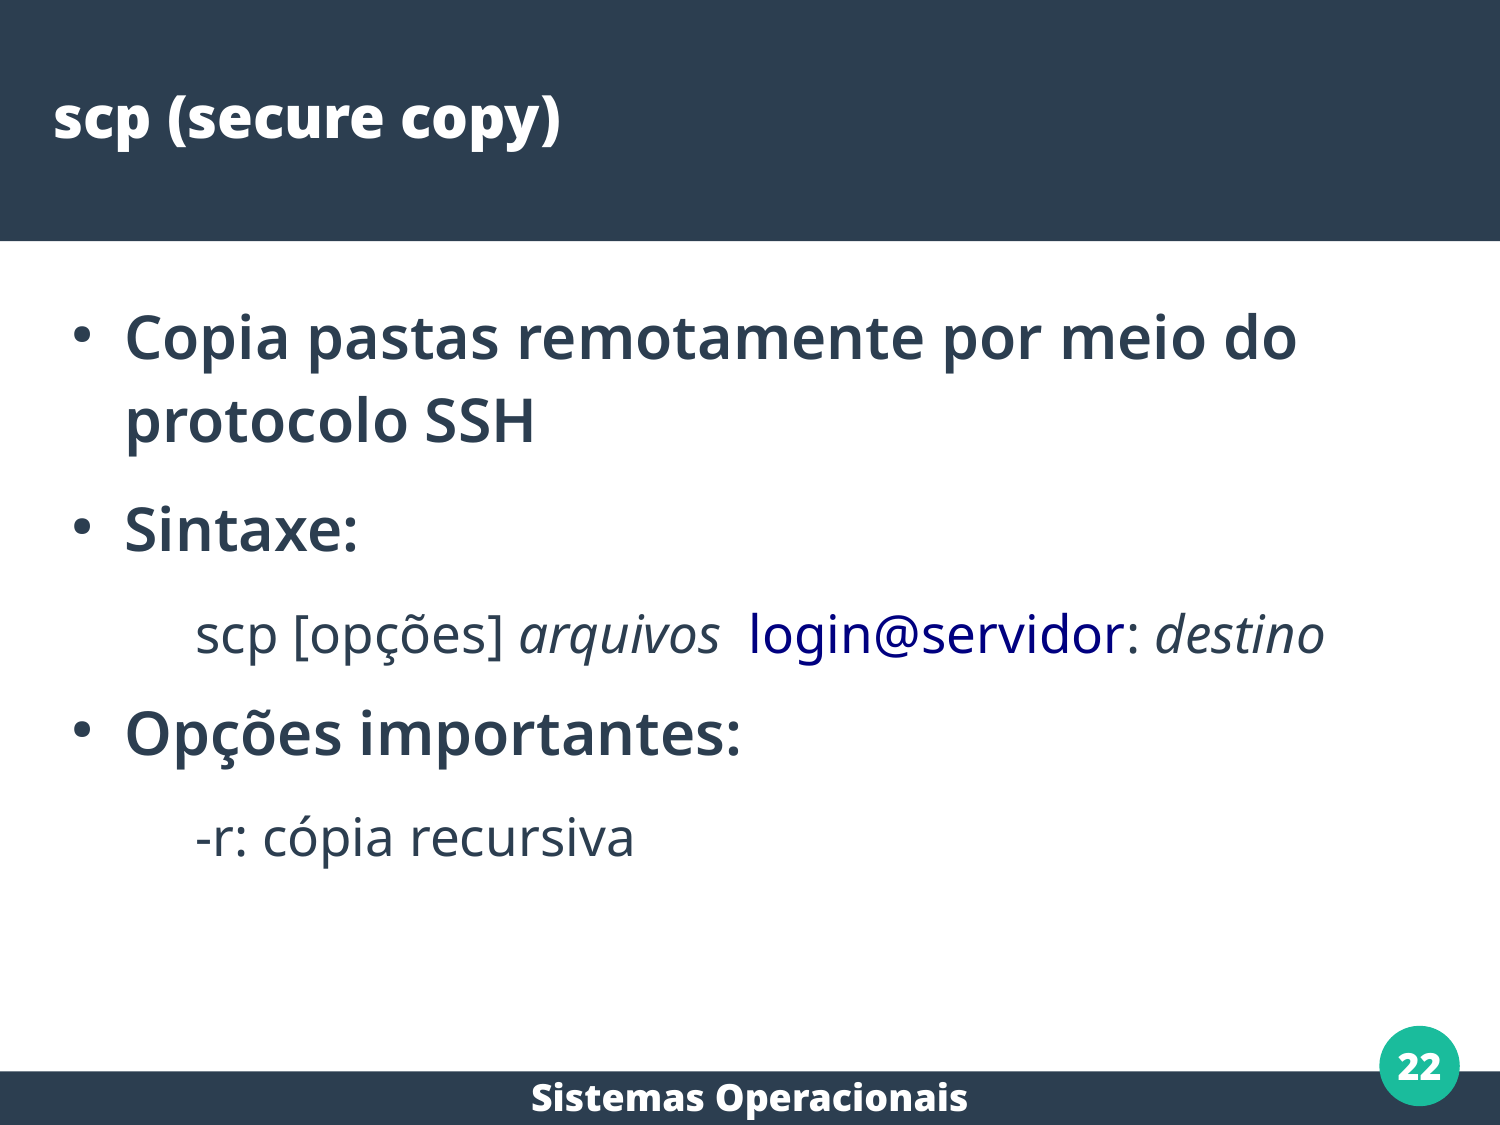

# scp (secure copy)
Copia pastas remotamente por meio do protocolo SSH
Sintaxe:
scp [opções] arquivos login@servidor: destino
Opções importantes:
-r: cópia recursiva
22
Sistemas Operacionais